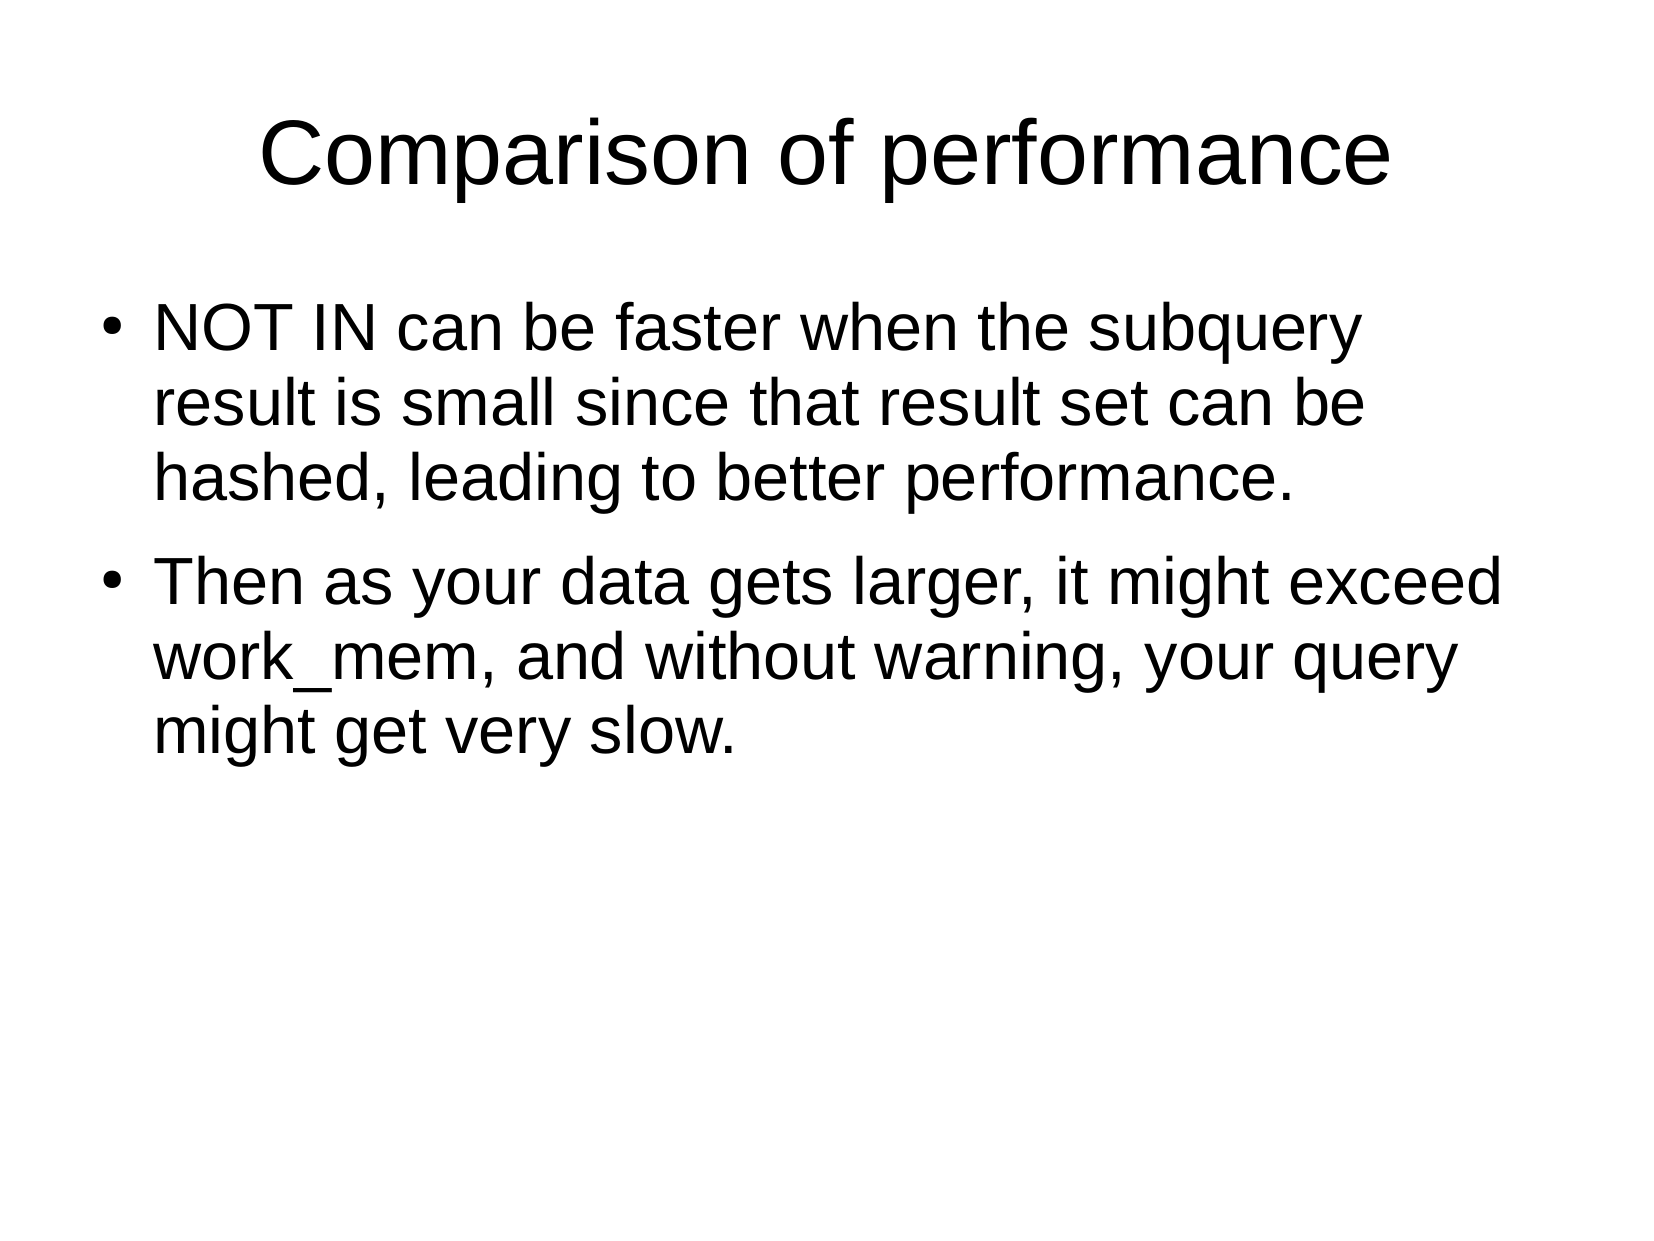

# Comparison of performance
NOT IN can be faster when the subquery result is small since that result set can be hashed, leading to better performance.
Then as your data gets larger, it might exceed work_mem, and without warning, your query might get very slow.